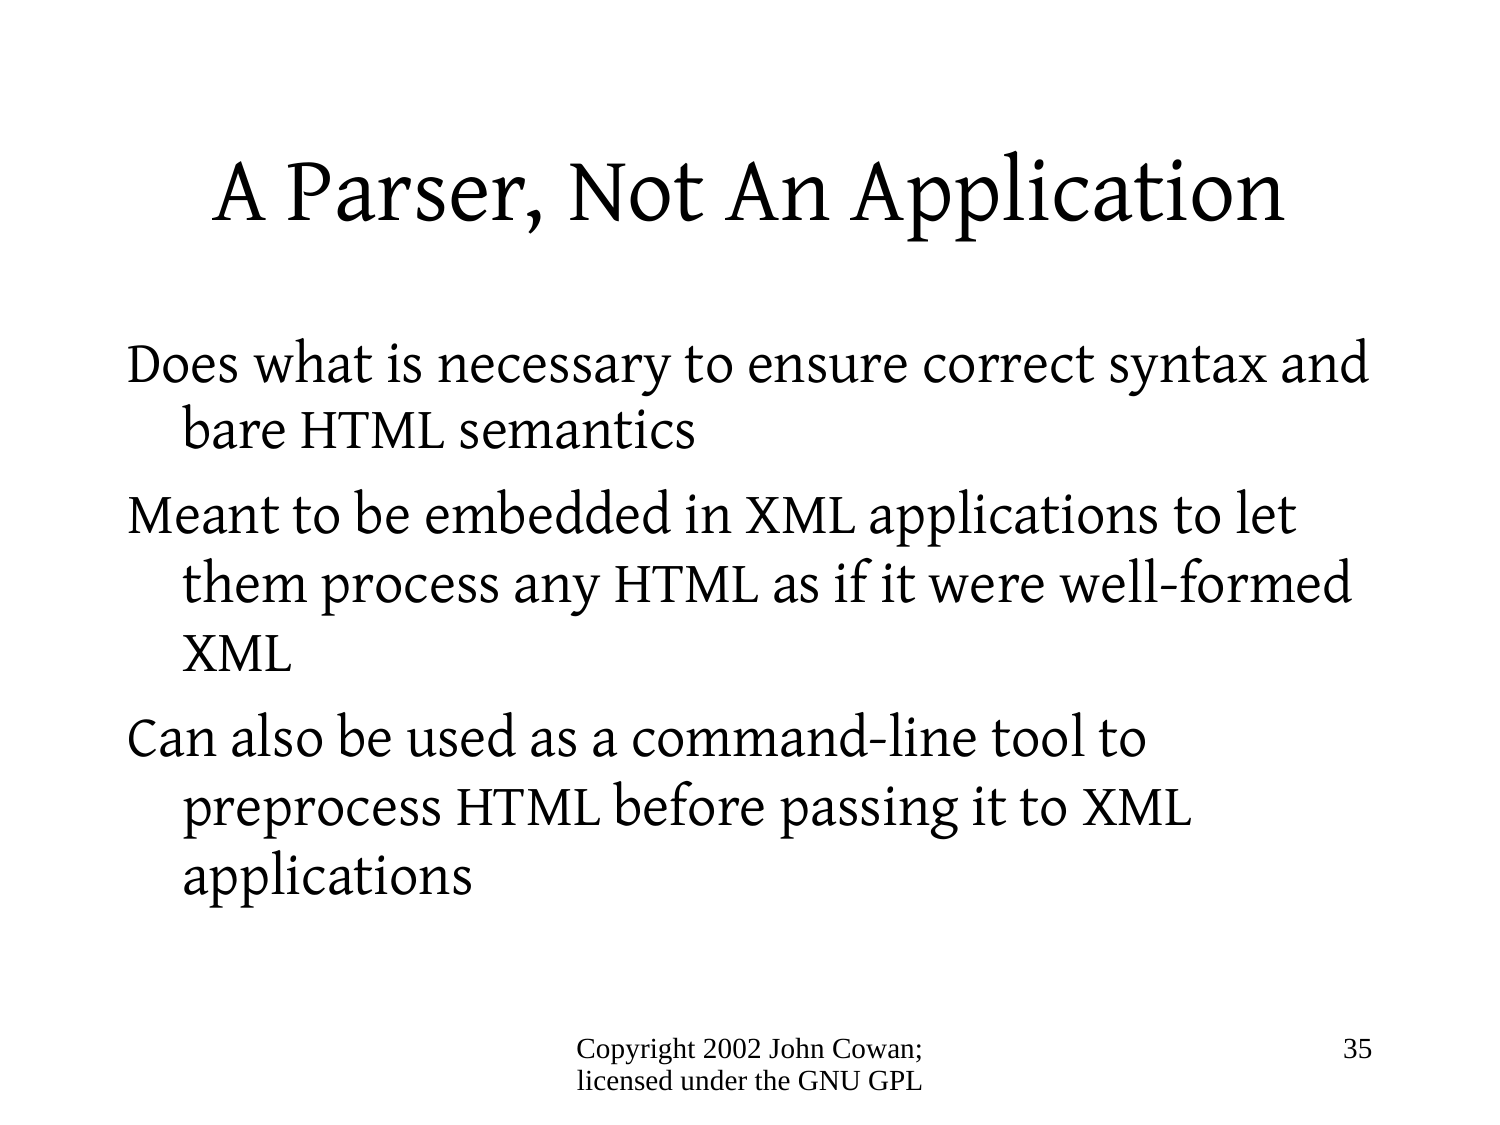

# A Parser, Not An Application
Does what is necessary to ensure correct syntax and bare HTML semantics
Meant to be embedded in XML applications to let them process any HTML as if it were well-formed XML
Can also be used as a command-line tool to preprocess HTML before passing it to XML applications
Copyright 2002 John Cowan; licensed under the GNU GPL
35